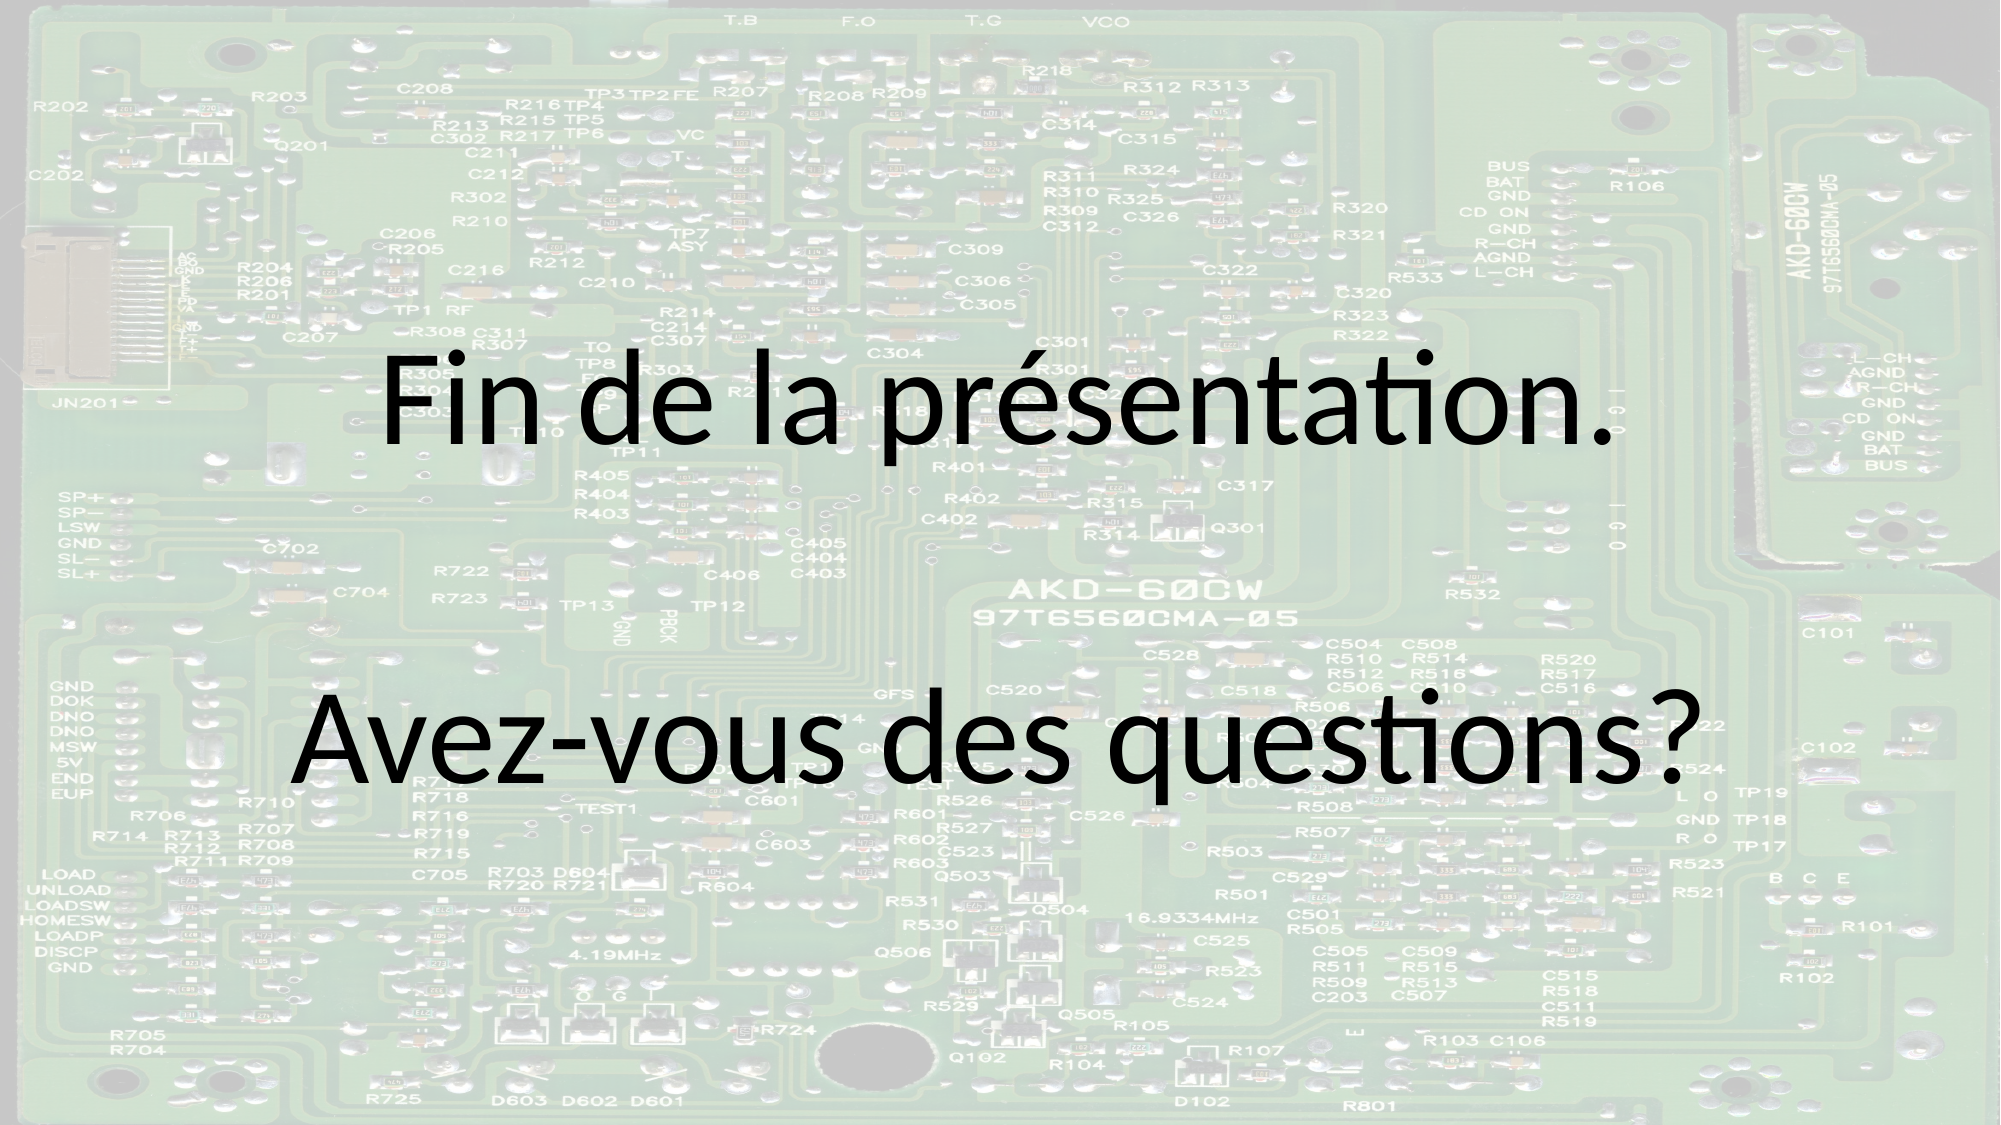

# Fin de la présentation.
Avez-vous des questions?